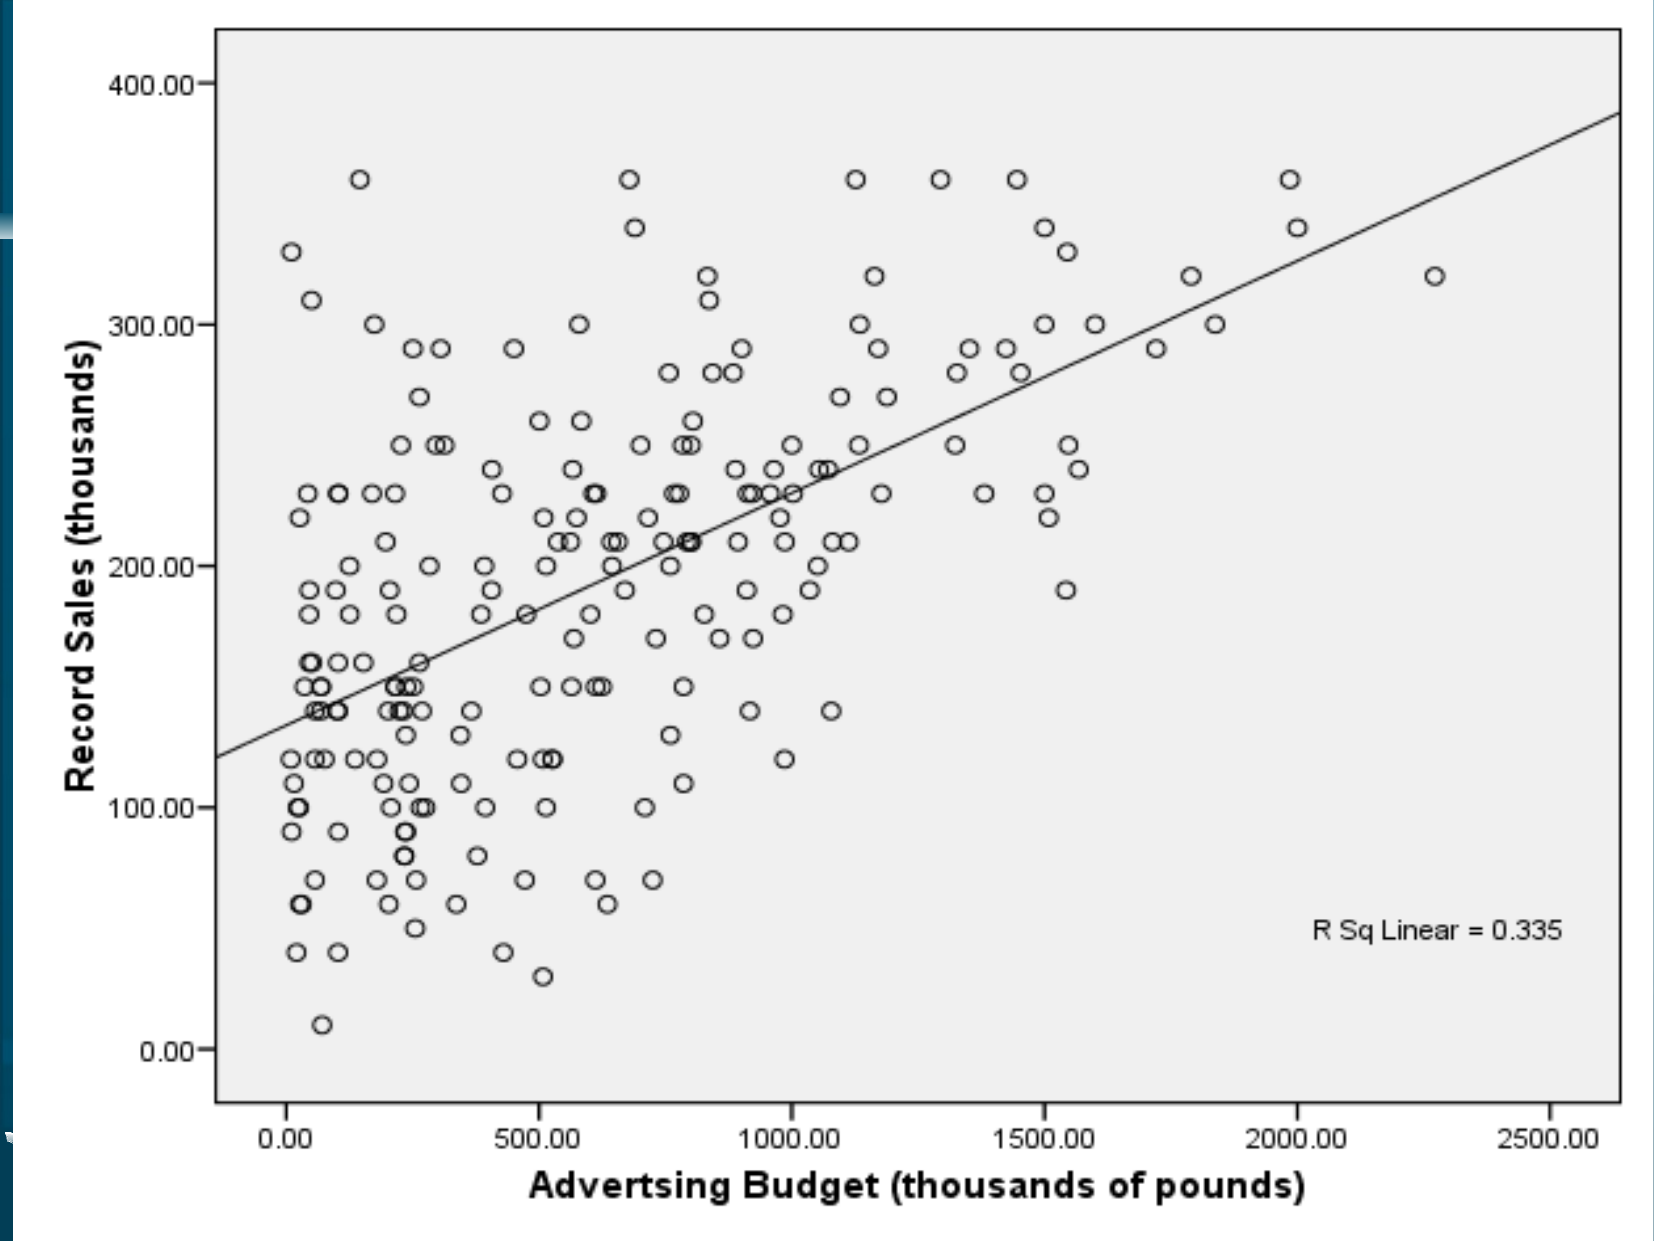

#
CPSY501: multiple regression
1 Oct 2010
16